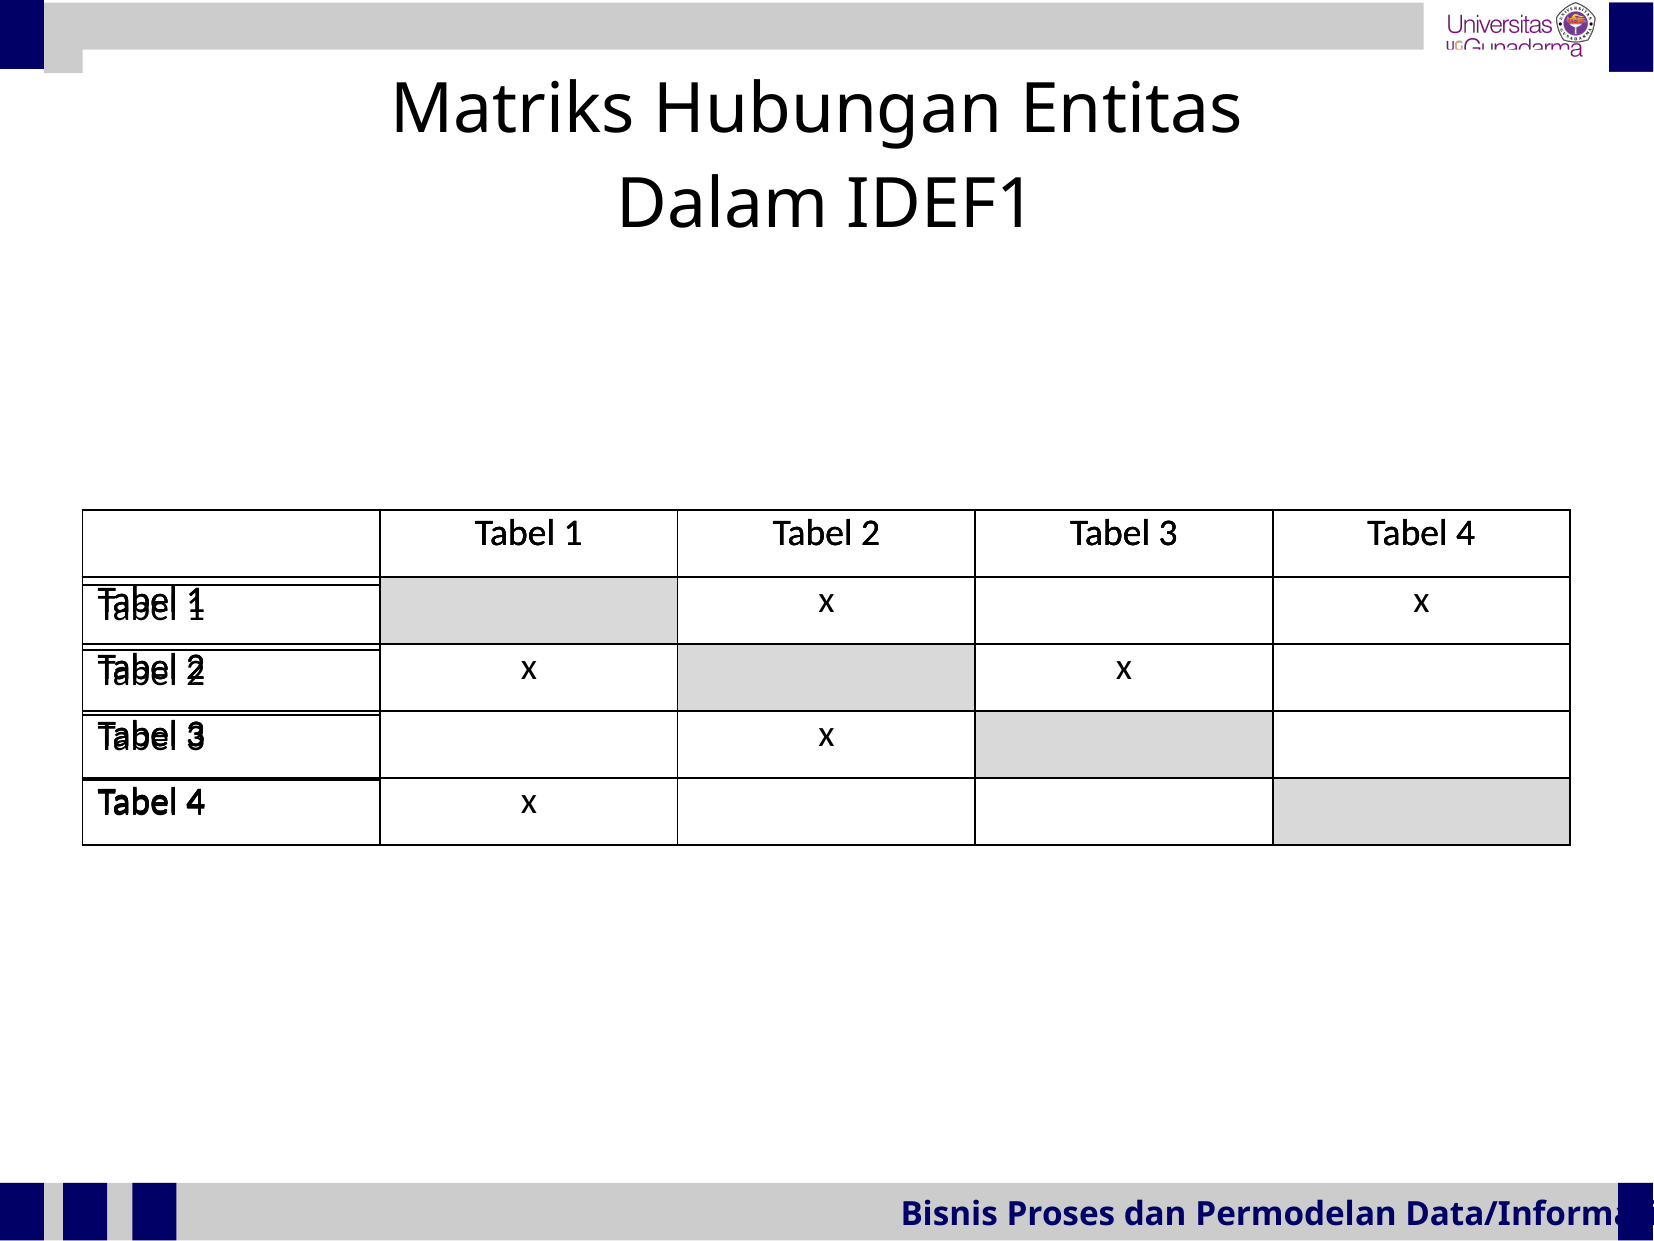

# Matriks Hubungan Entitas Dalam IDEF1
| |
| --- |
| Tabel 1 |
| Tabel 2 |
| Tabel 3 |
| Tabel 4 |
| | Tabel 1 | Tabel 2 | Tabel 3 | Tabel 4 |
| --- | --- | --- | --- | --- |
| Tabel 1 | | | | |
| Tabel 2 | | | | |
| Tabel 3 | | | | |
| Tabel 4 | | | | |
| | Tabel 1 | Tabel 2 | Tabel 3 | Tabel 4 |
| --- | --- | --- | --- | --- |
| Tabel 1 | | | | |
| Tabel 2 | | | | |
| Tabel 3 | | | | |
| Tabel 4 | | | | |
| | Tabel 1 | Tabel 2 | Tabel 3 | Tabel 4 |
| --- | --- | --- | --- | --- |
| Tabel 1 | | x | | x |
| Tabel 2 | x | | x | |
| Tabel 3 | | x | | |
| Tabel 4 | x | | | |